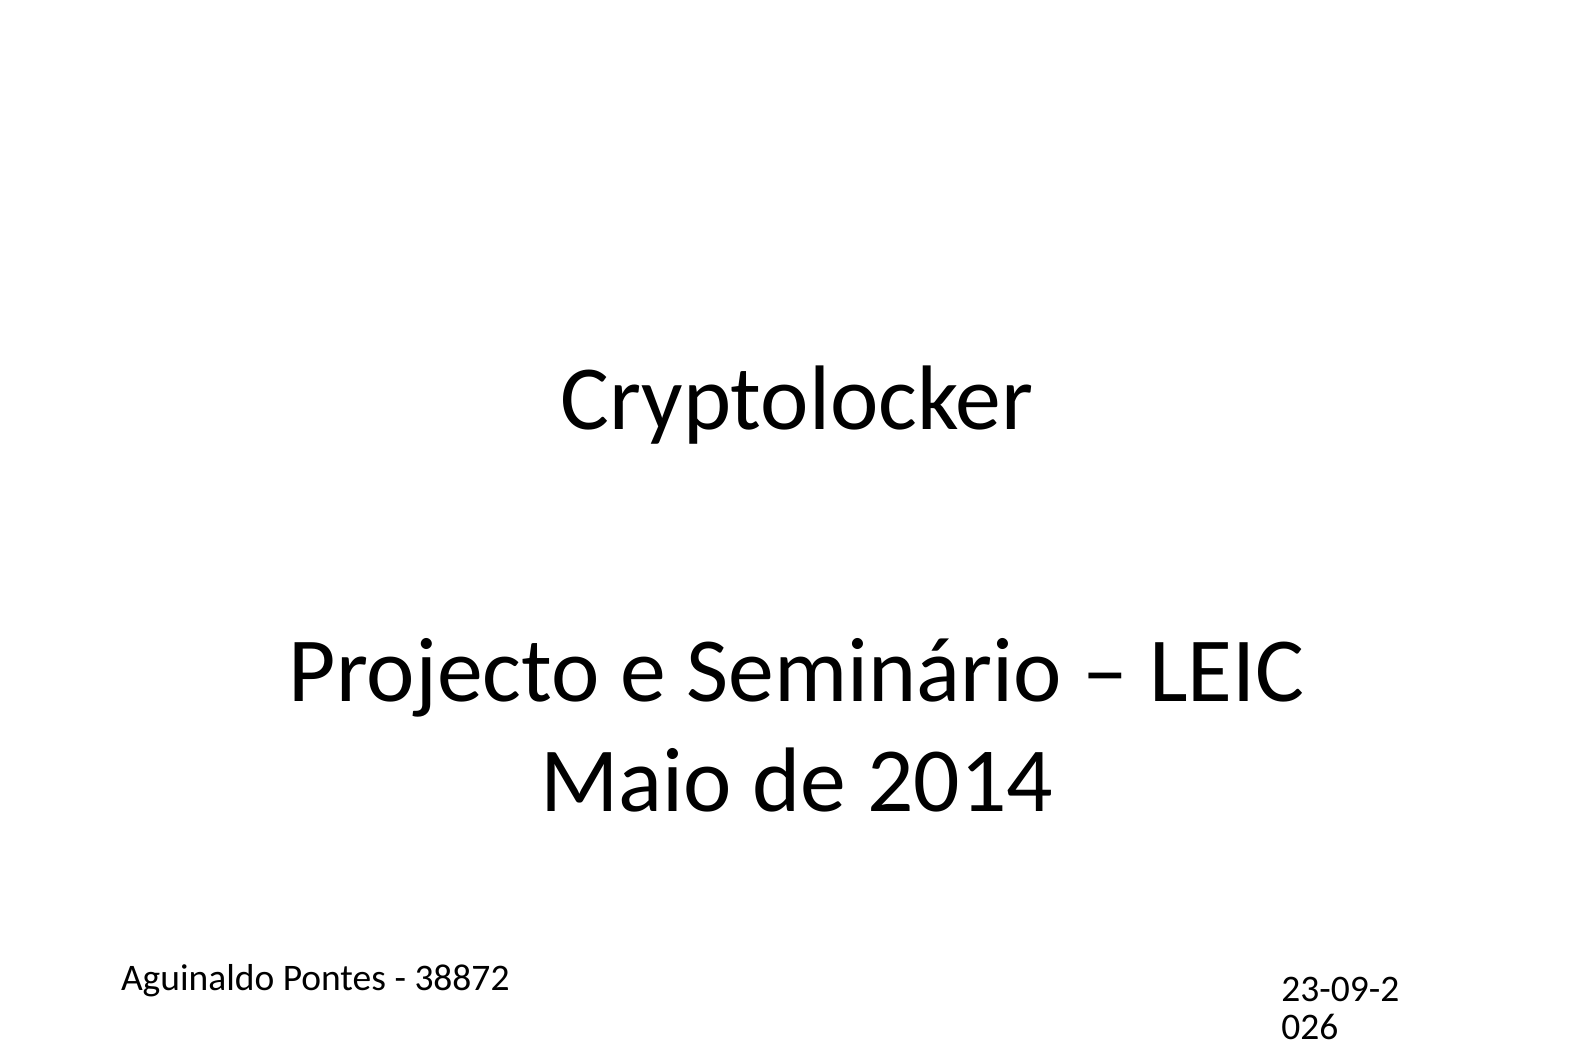

# Cryptolocker
Projecto e Seminário – LEIC
Maio de 2014
Aguinaldo Pontes - 38872